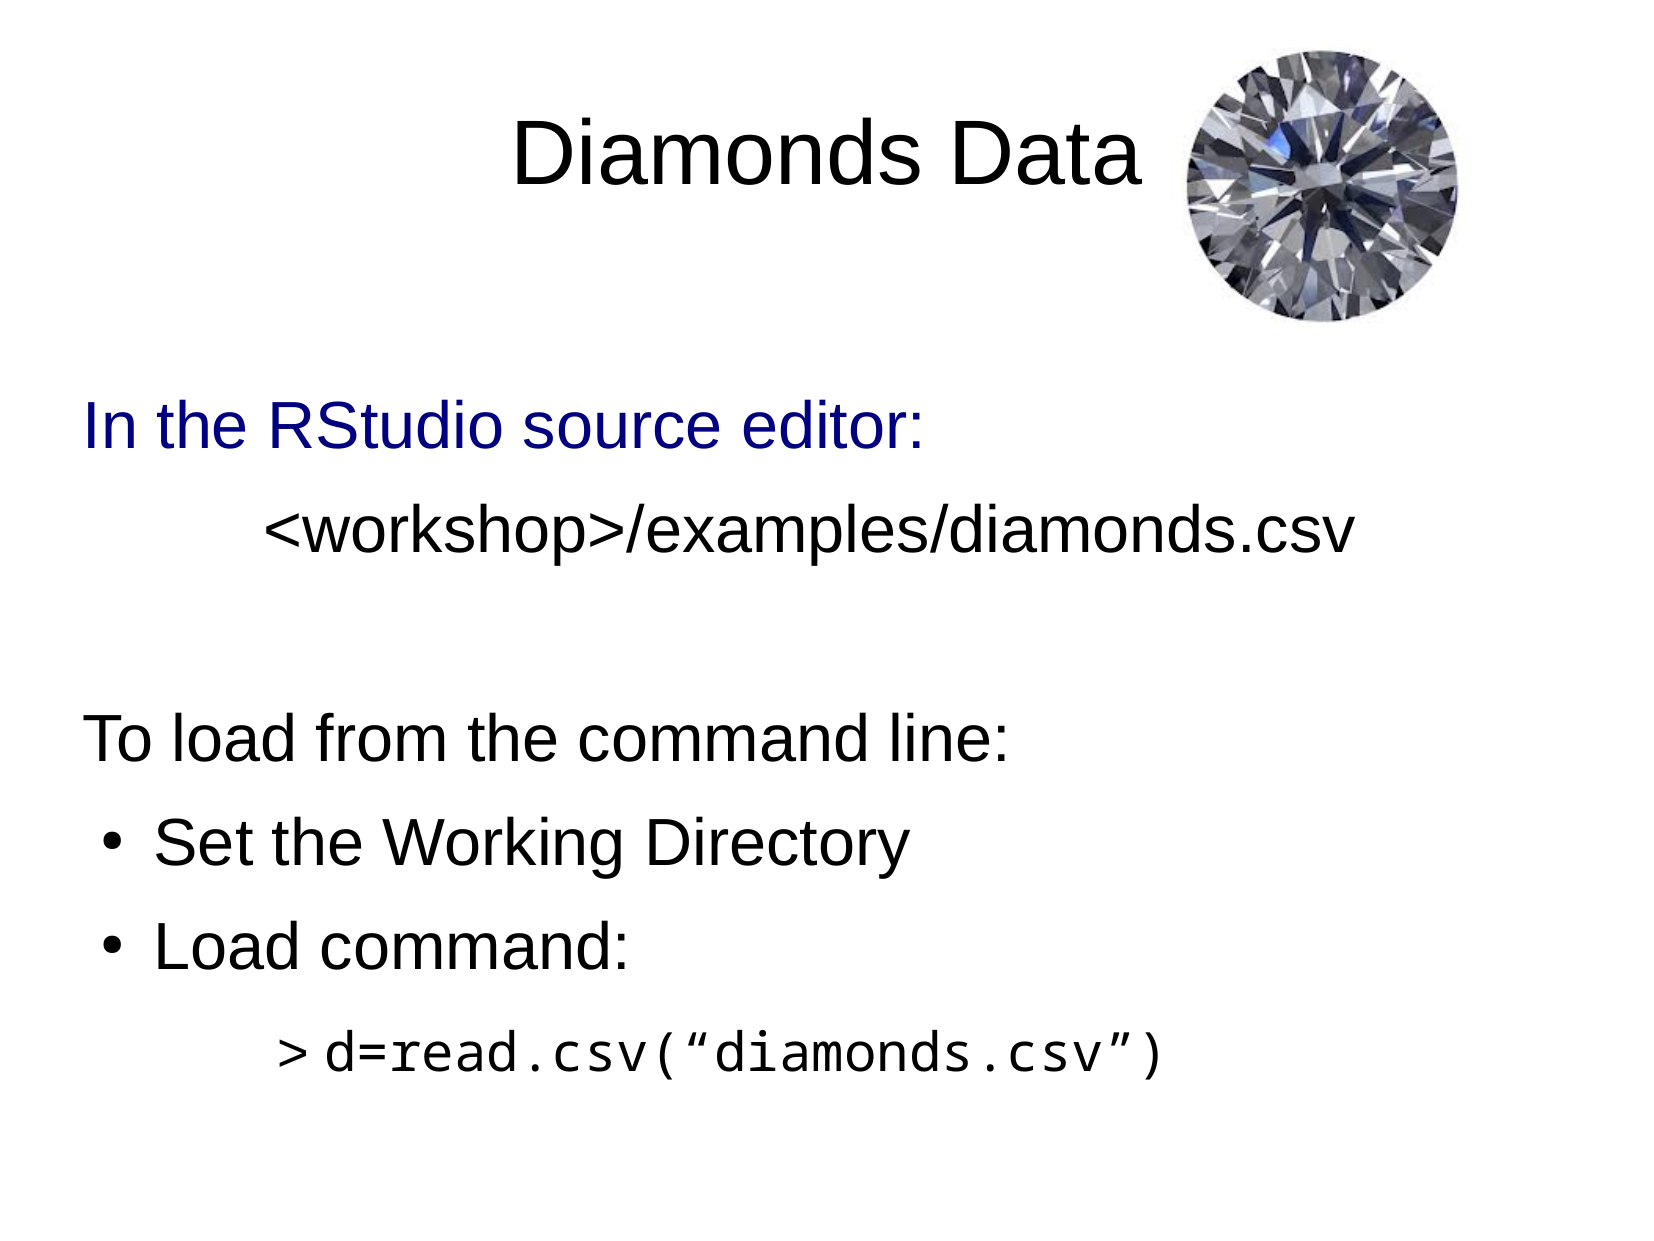

# Diamonds Data
In the RStudio source editor:
<workshop>/examples/diamonds.csv
To load from the command line:
Set the Working Directory
Load command:
 > d=read.csv(“diamonds.csv”)